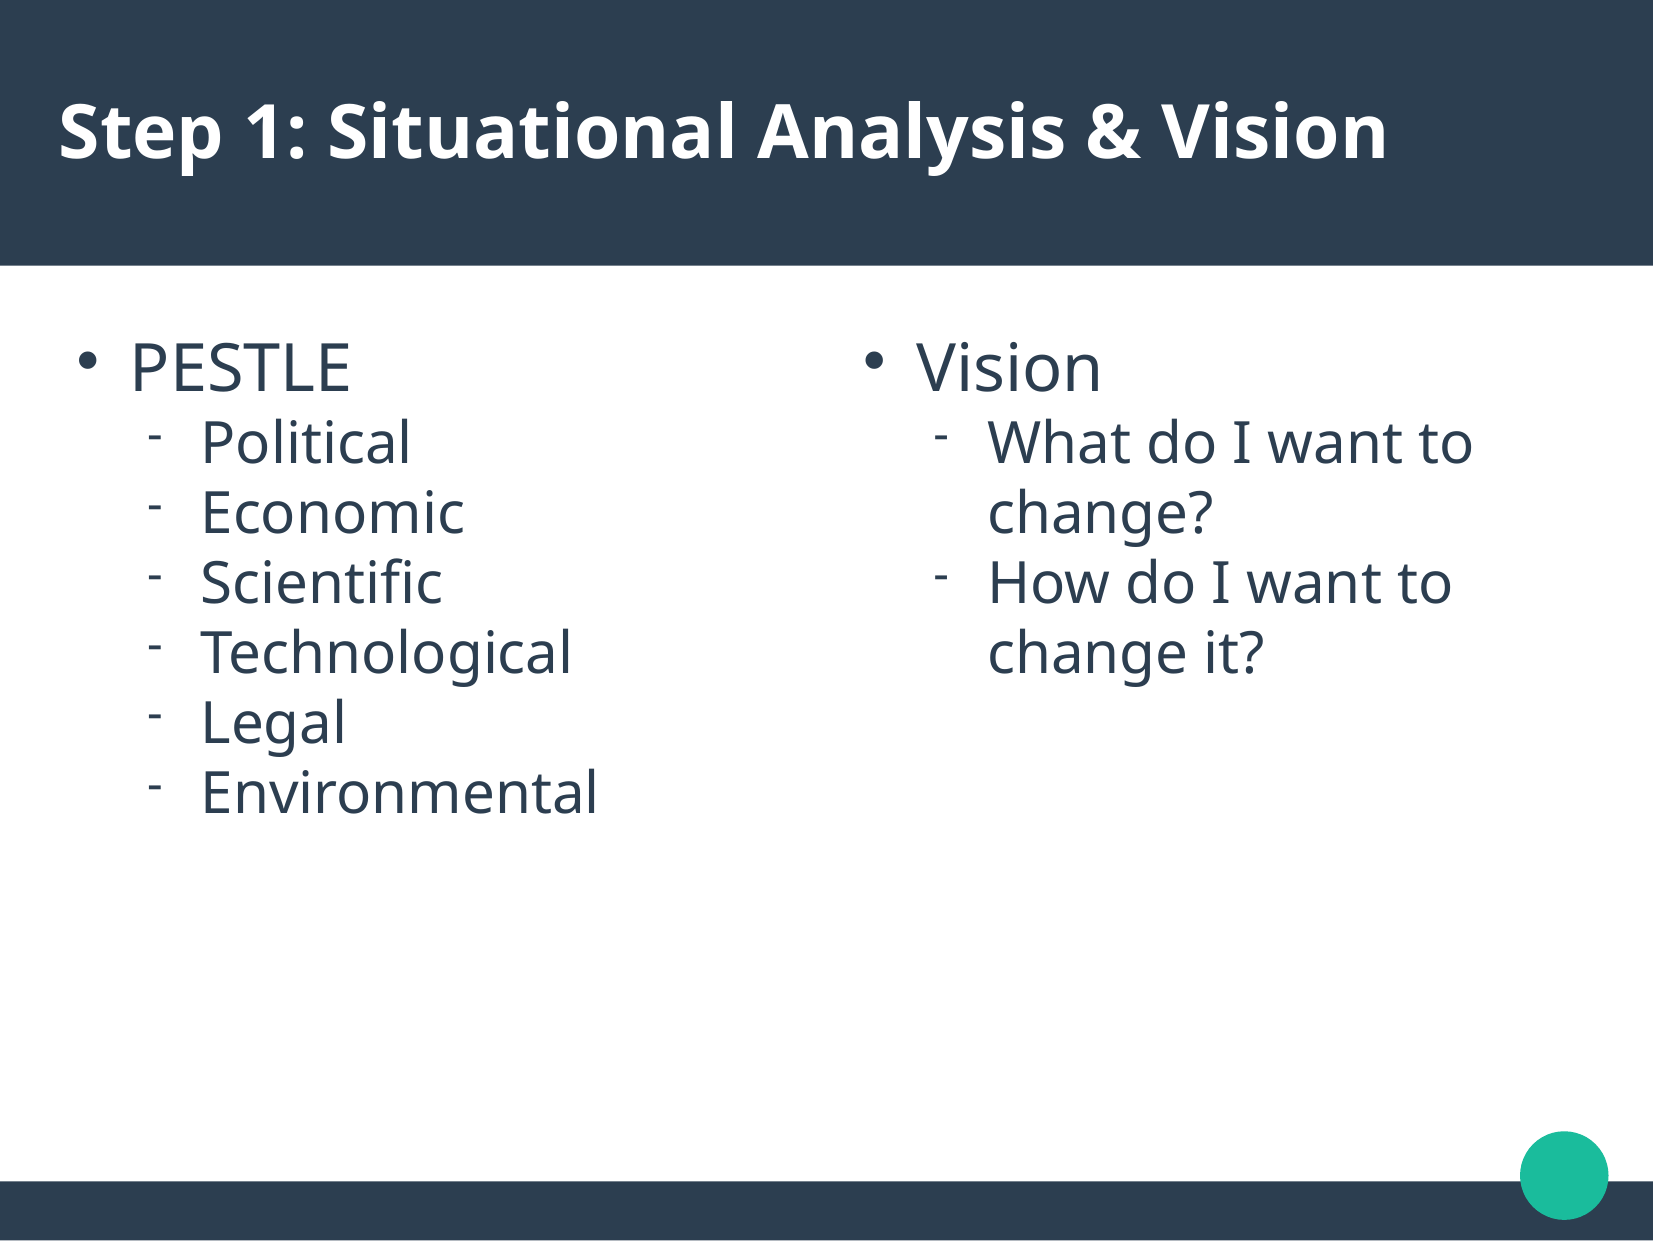

Step 1: Situational Analysis & Vision
PESTLE
Political
Economic
Scientific
Technological
Legal
Environmental
Vision
What do I want to change?
How do I want to change it?